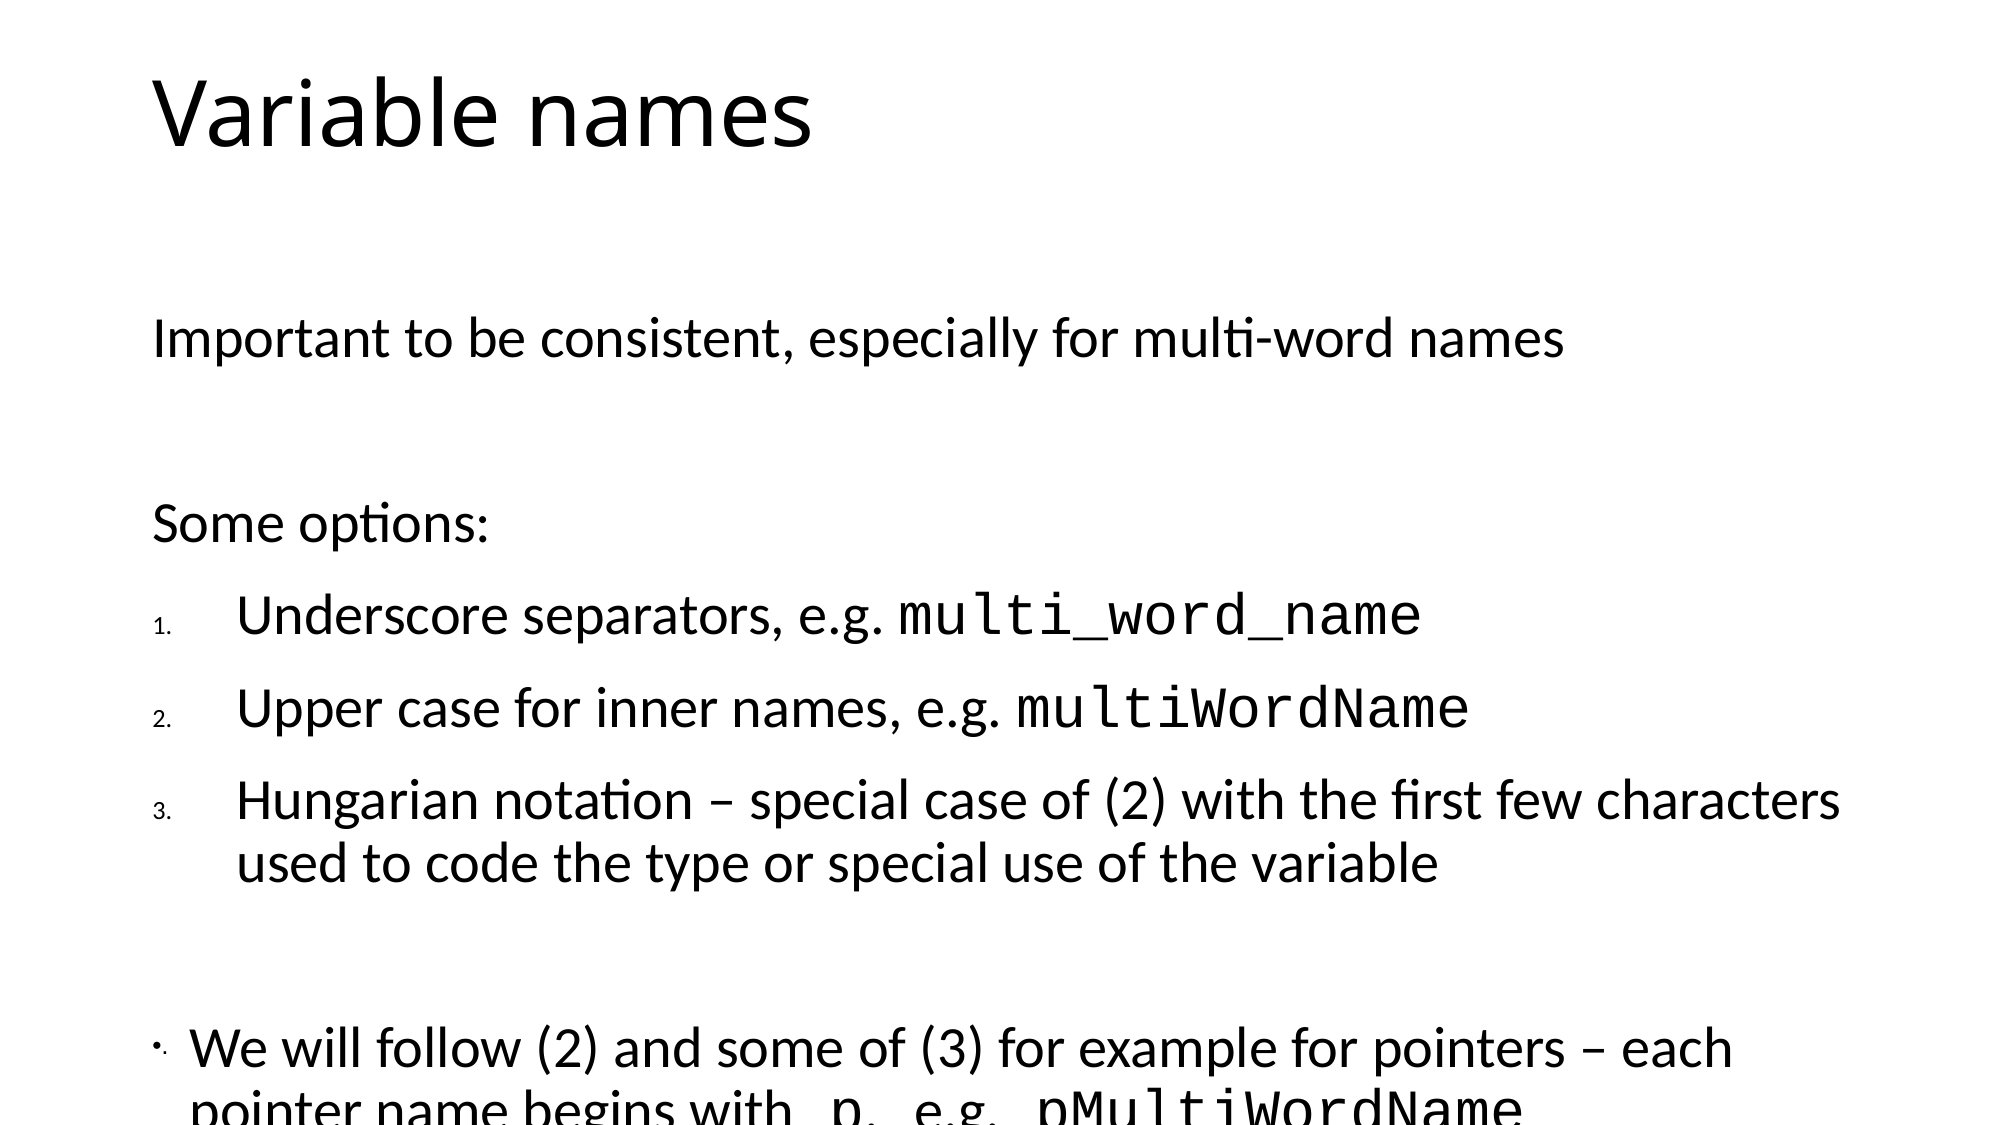

# Variable names
Important to be consistent, especially for multi-word names
Some options:
Underscore separators, e.g. multi_word_name
Upper case for inner names, e.g. multiWordName
Hungarian notation – special case of (2) with the first few characters used to code the type or special use of the variable
We will follow (2) and some of (3) for example for pointers – each pointer name begins with p, e.g. pMultiWordName